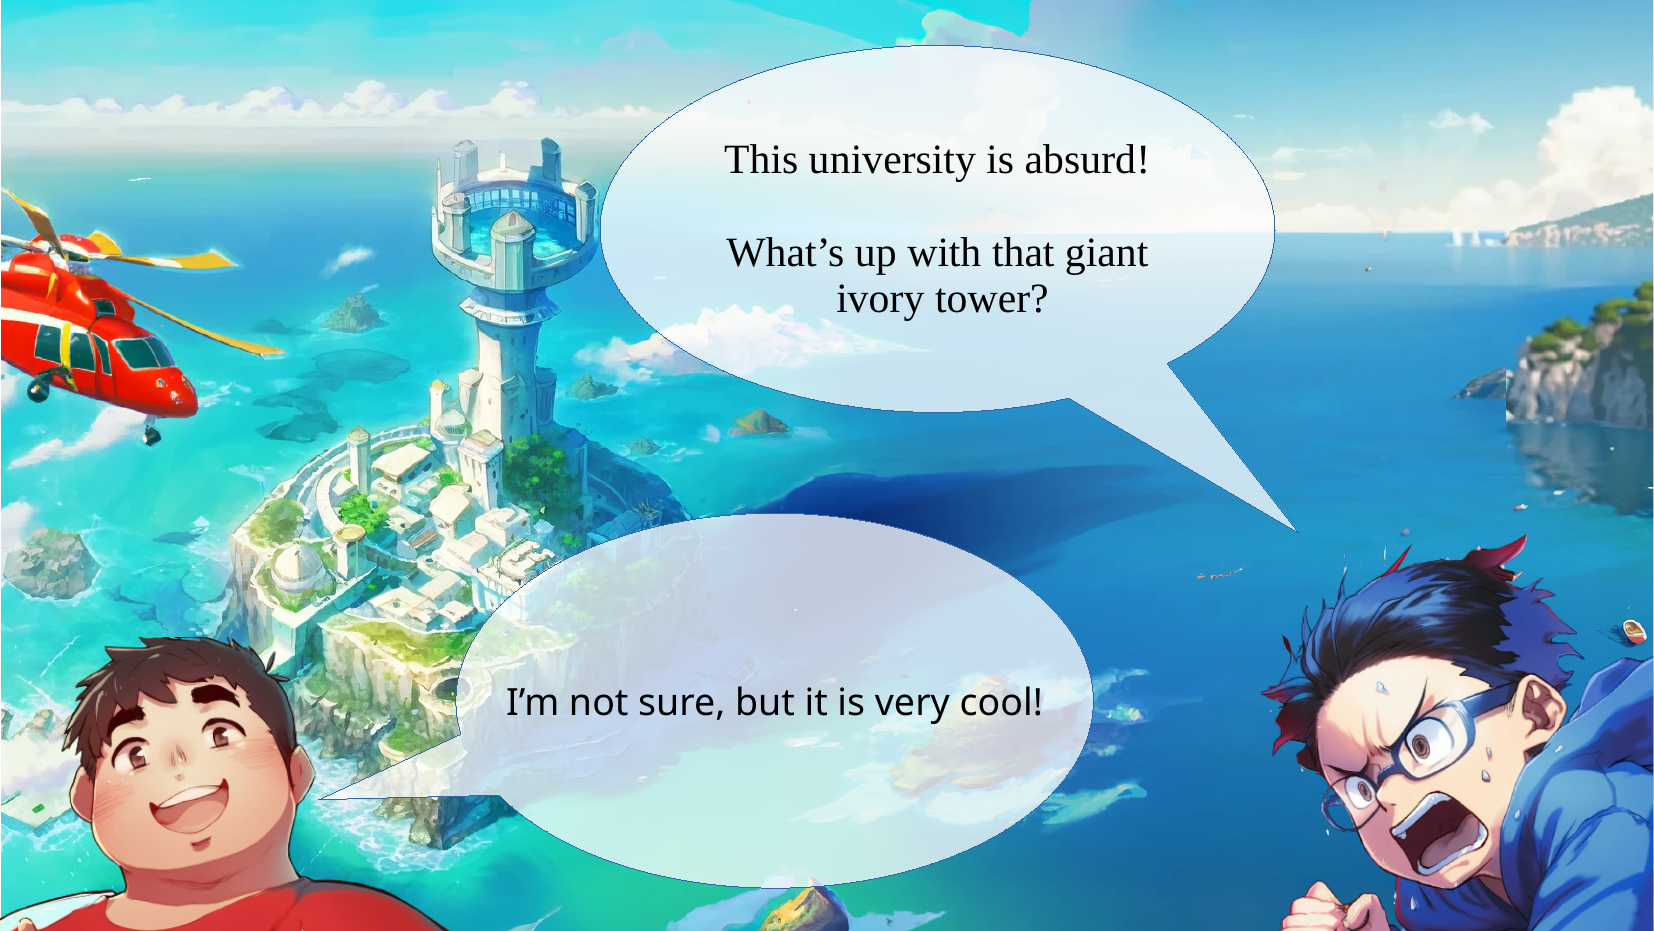

This university is absurd!
What’s up with that giant
 ivory tower?
I’m not sure, but it is very cool!